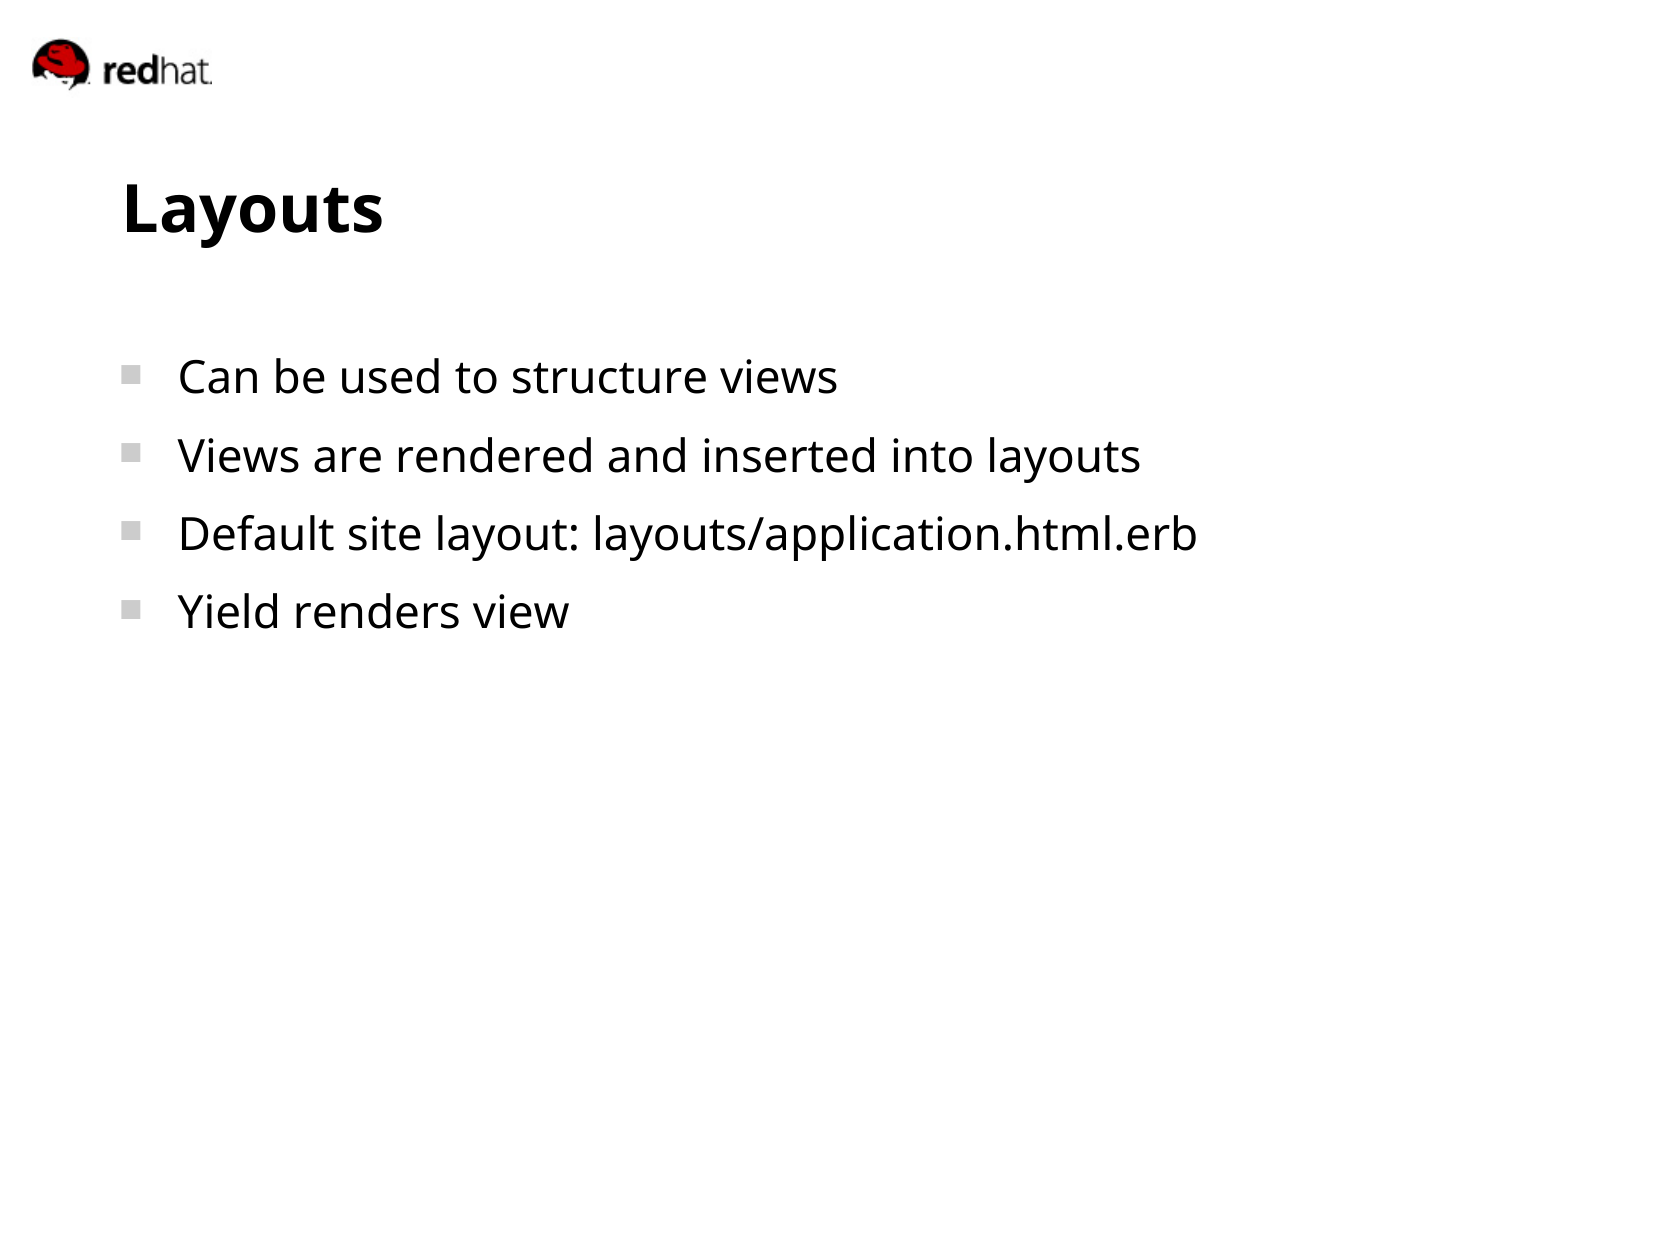

# Layouts
Can be used to structure views
Views are rendered and inserted into layouts
Default site layout: layouts/application.html.erb
Yield renders view